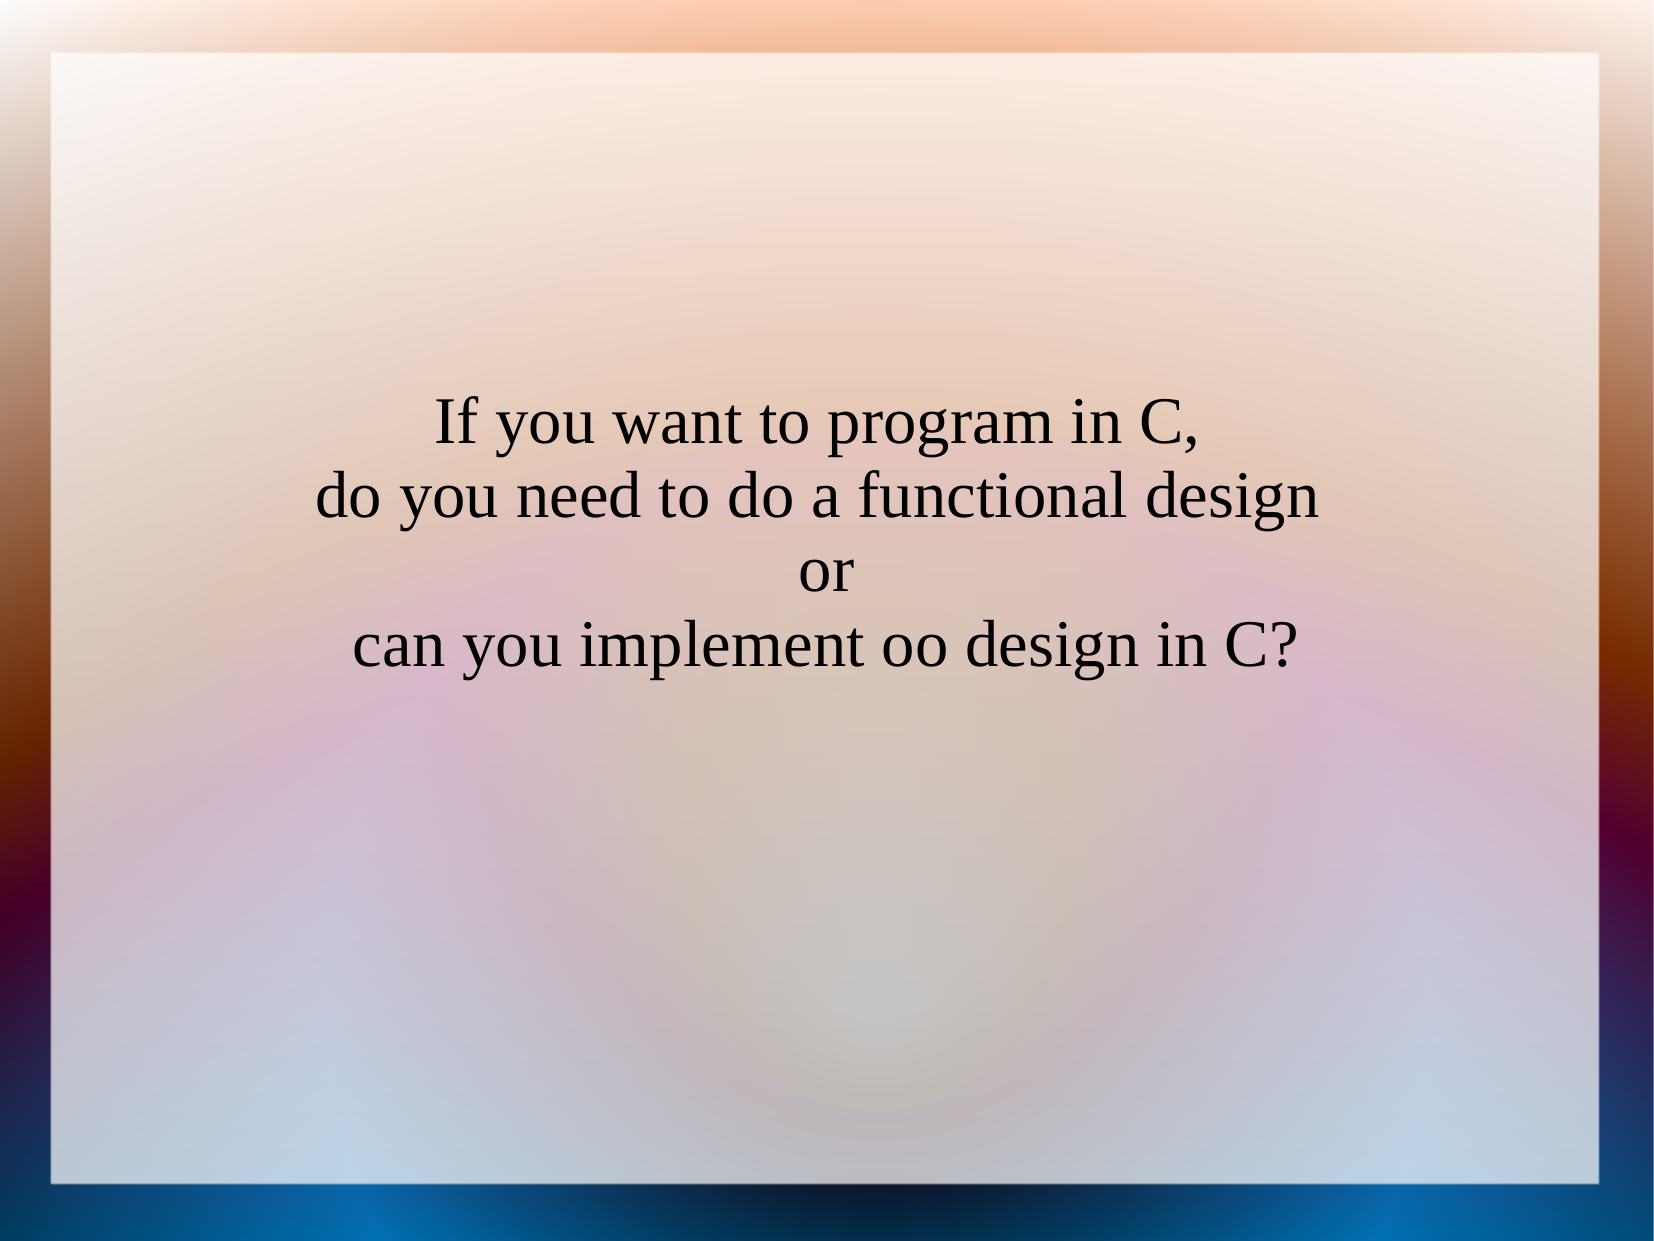

# If you want to program in C,
do you need to do a functional design
or
can you implement oo design in C?